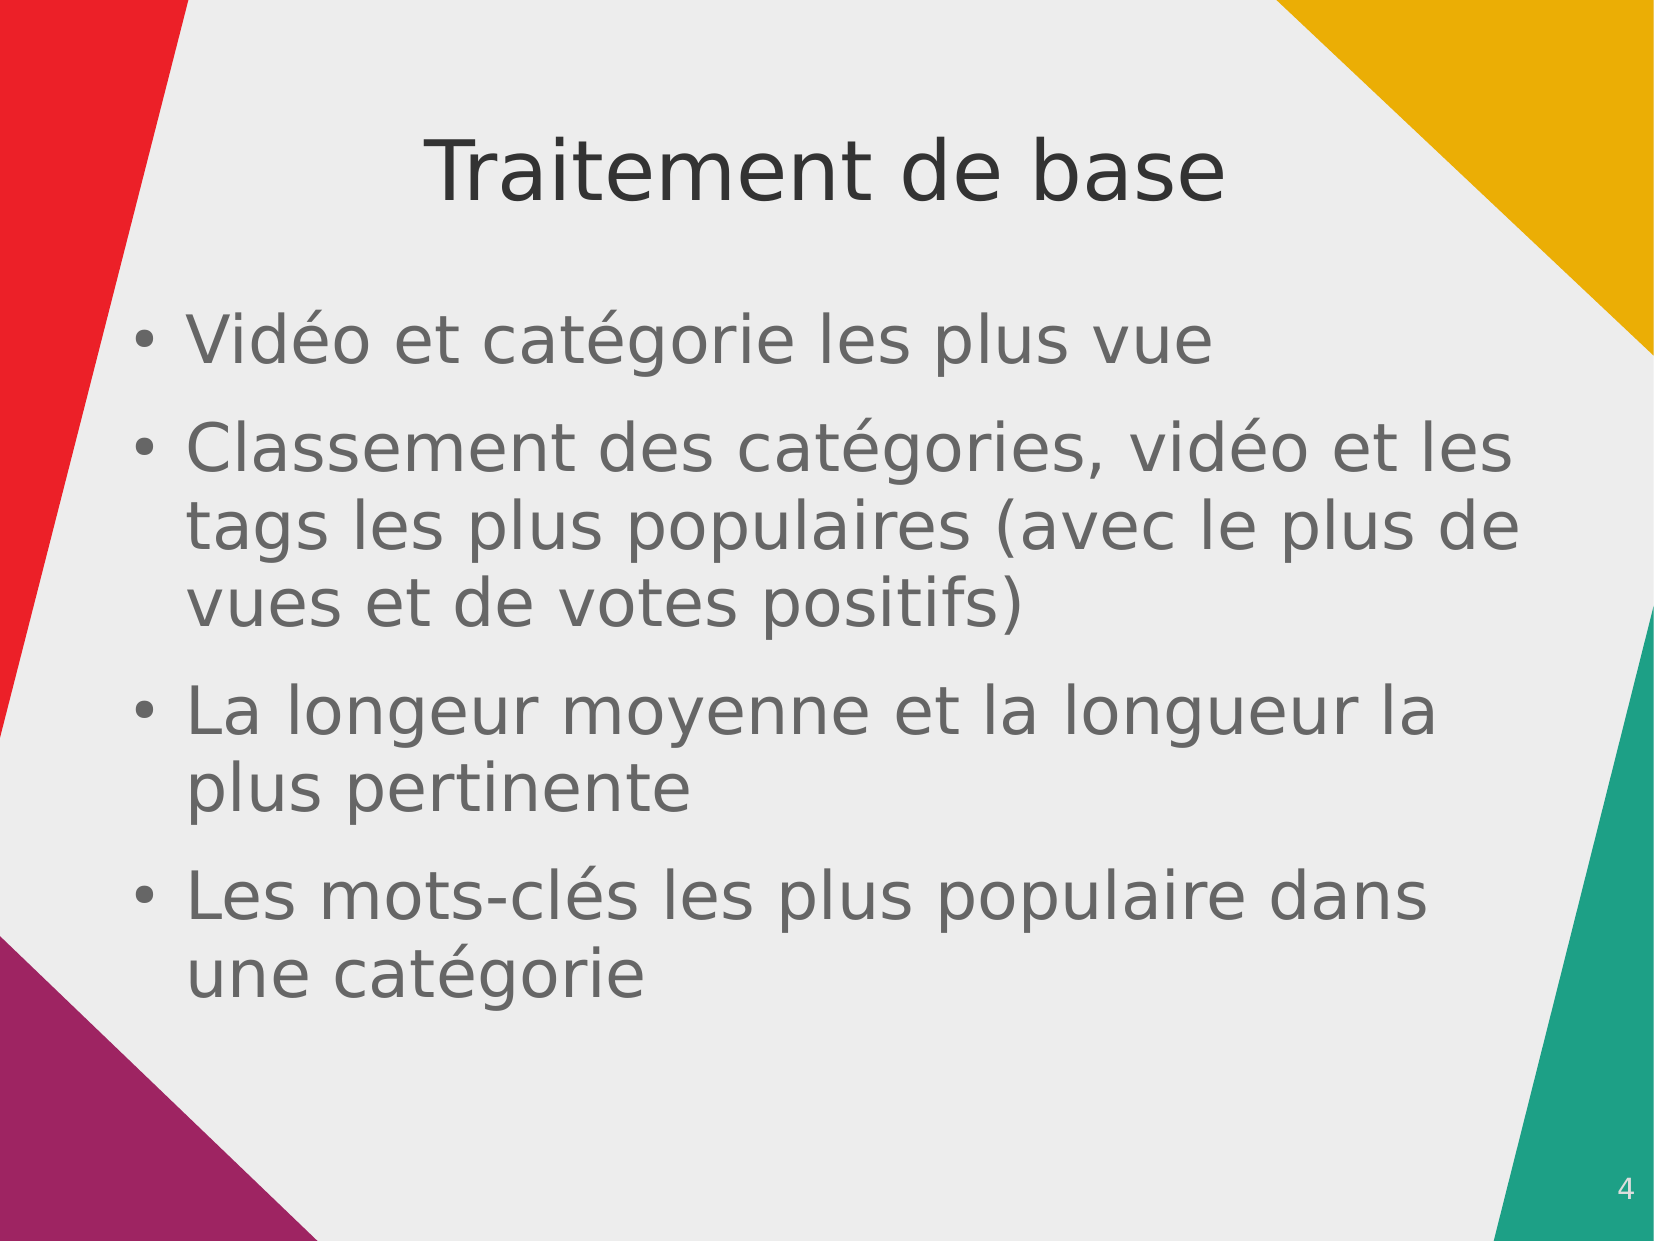

# Traitement de base
Vidéo et catégorie les plus vue
Classement des catégories, vidéo et les tags les plus populaires (avec le plus de vues et de votes positifs)
La longeur moyenne et la longueur la plus pertinente
Les mots-clés les plus populaire dans une catégorie
4